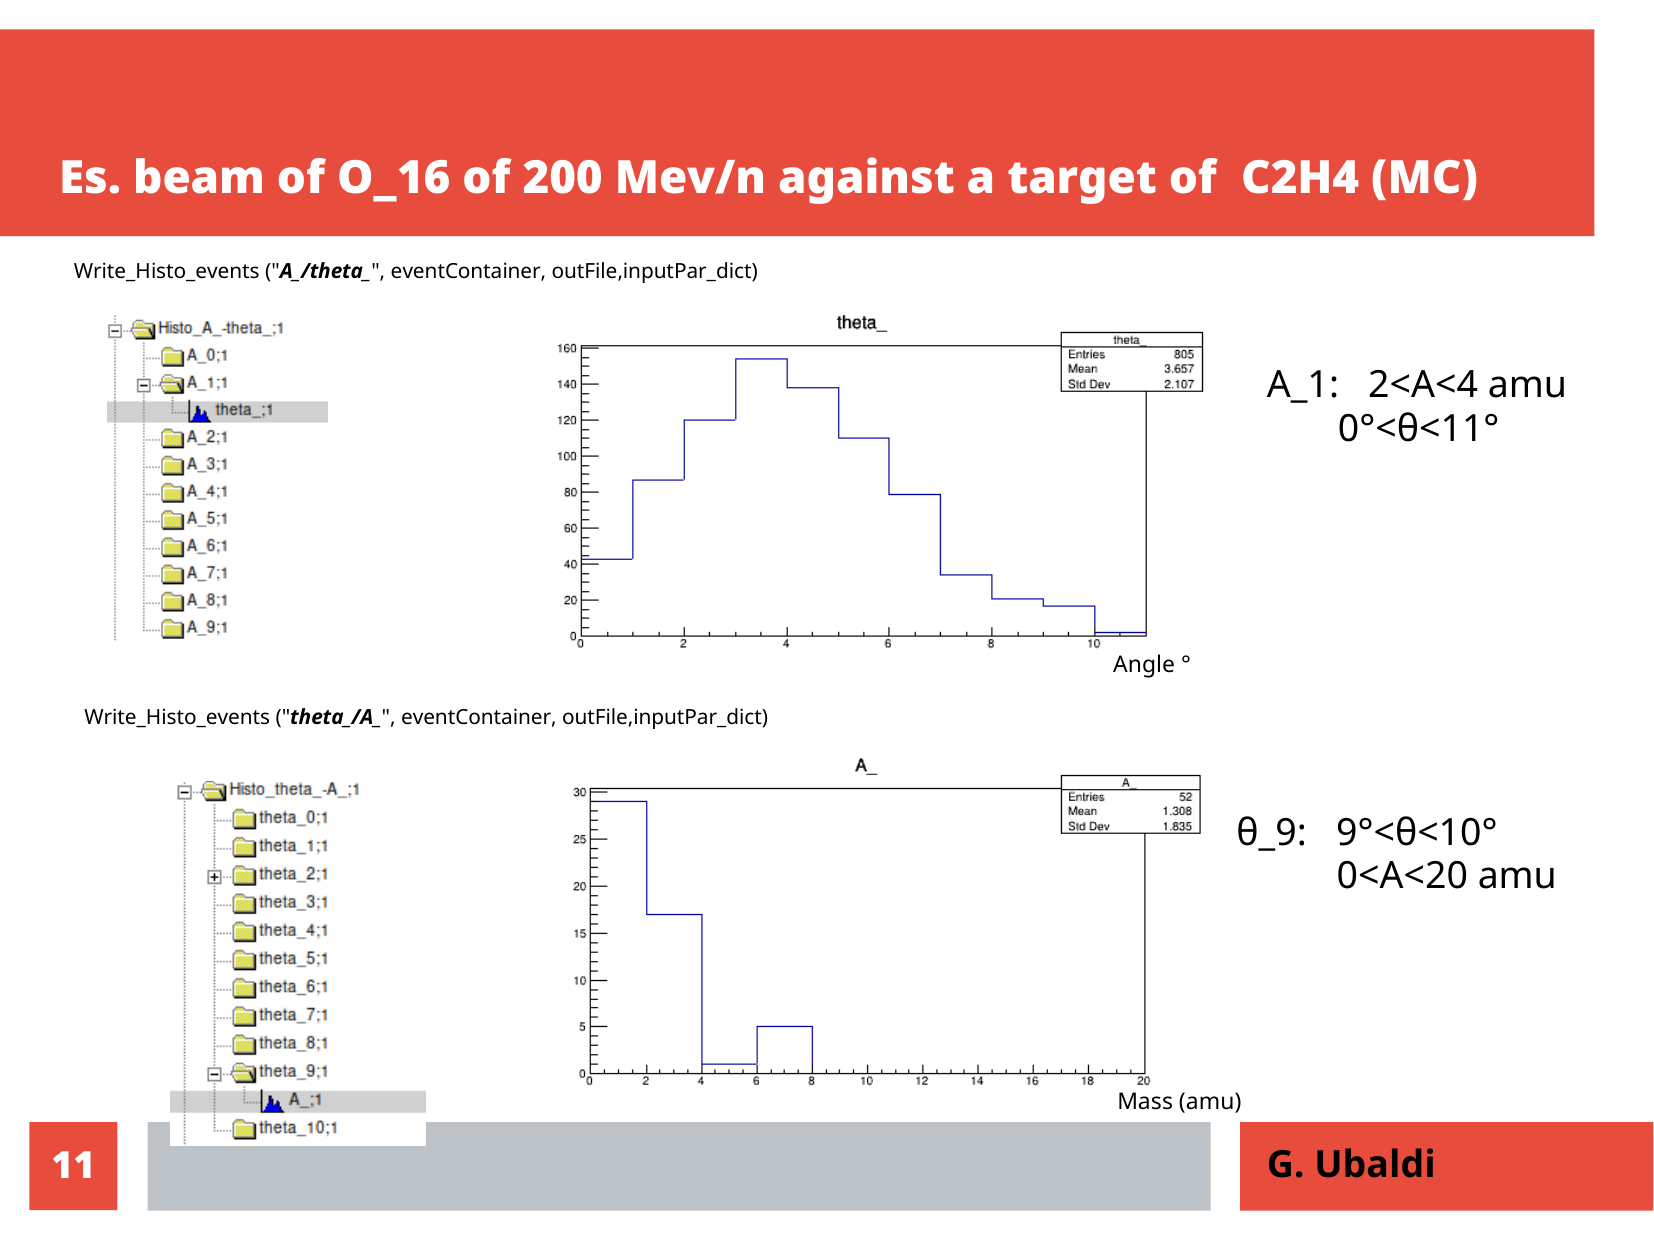

Es. beam of O_16 of 200 Mev/n against a target of C2H4 (MC)
Write_Histo_events ("A_/theta_", eventContainer, outFile,inputPar_dict)
A_1: 2<A<4 amu
0°<θ<11°
Angle °
Write_Histo_events ("theta_/A_", eventContainer, outFile,inputPar_dict)
θ_9: 9°<θ<10°
 0<A<20 amu
Mass (amu)
11
G. Ubaldi